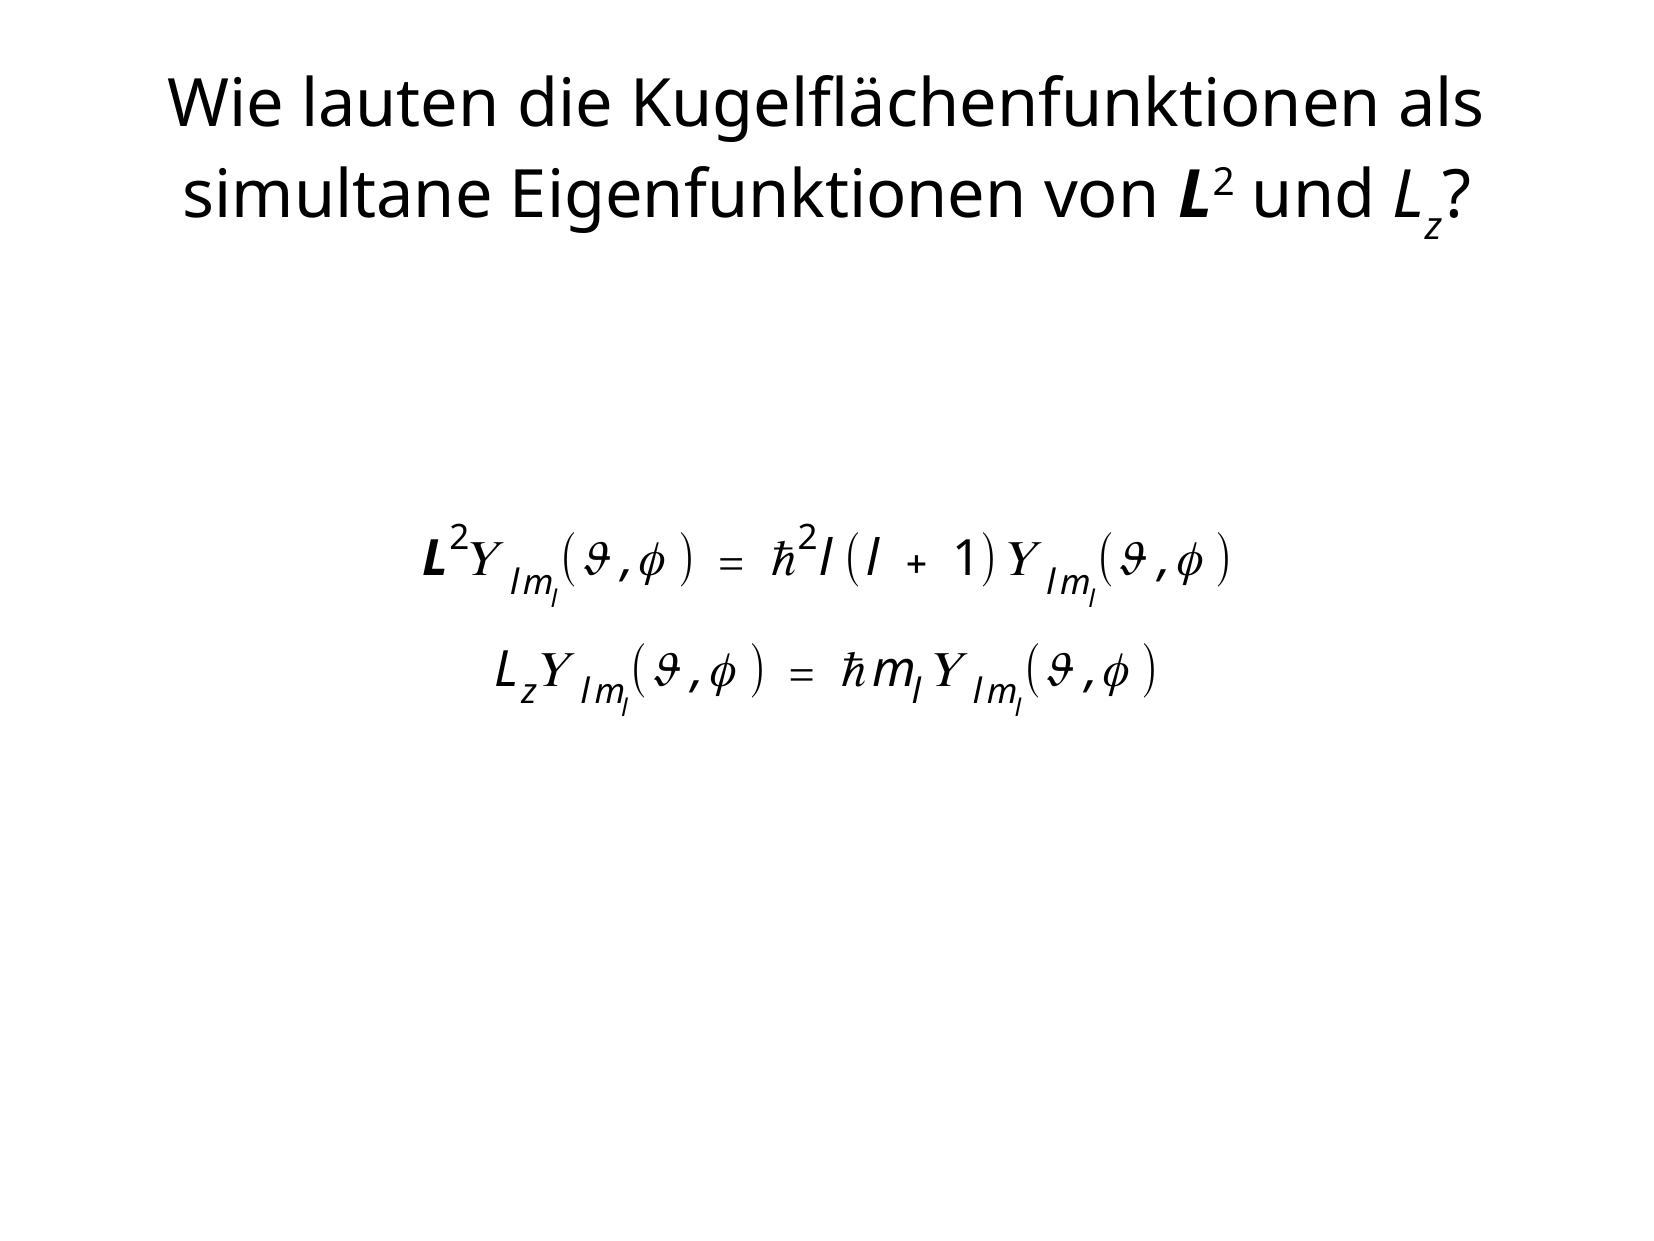

# Wie lauten die Kugelflächenfunktionen als simultane Eigenfunktionen von L2 und Lz?